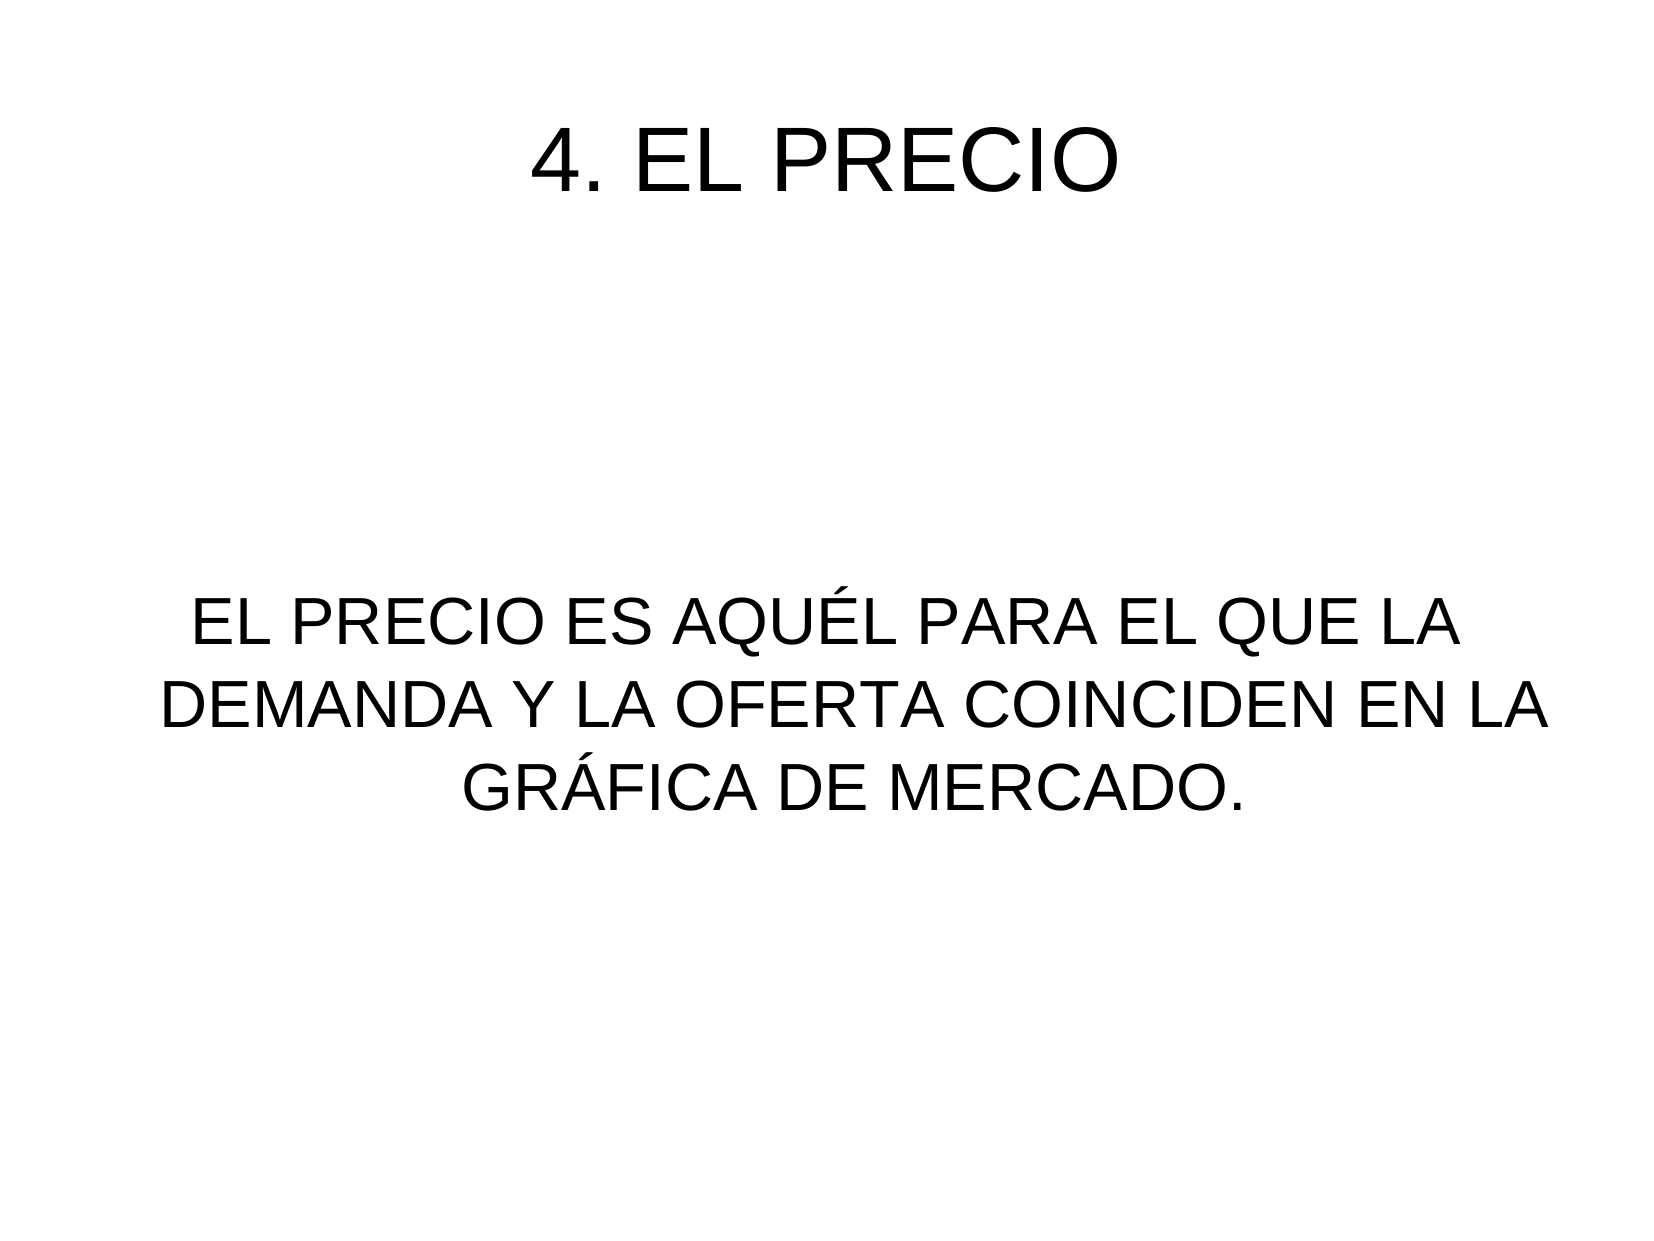

# 4. EL PRECIO
EL PRECIO ES AQUÉL PARA EL QUE LA DEMANDA Y LA OFERTA COINCIDEN EN LA GRÁFICA DE MERCADO.